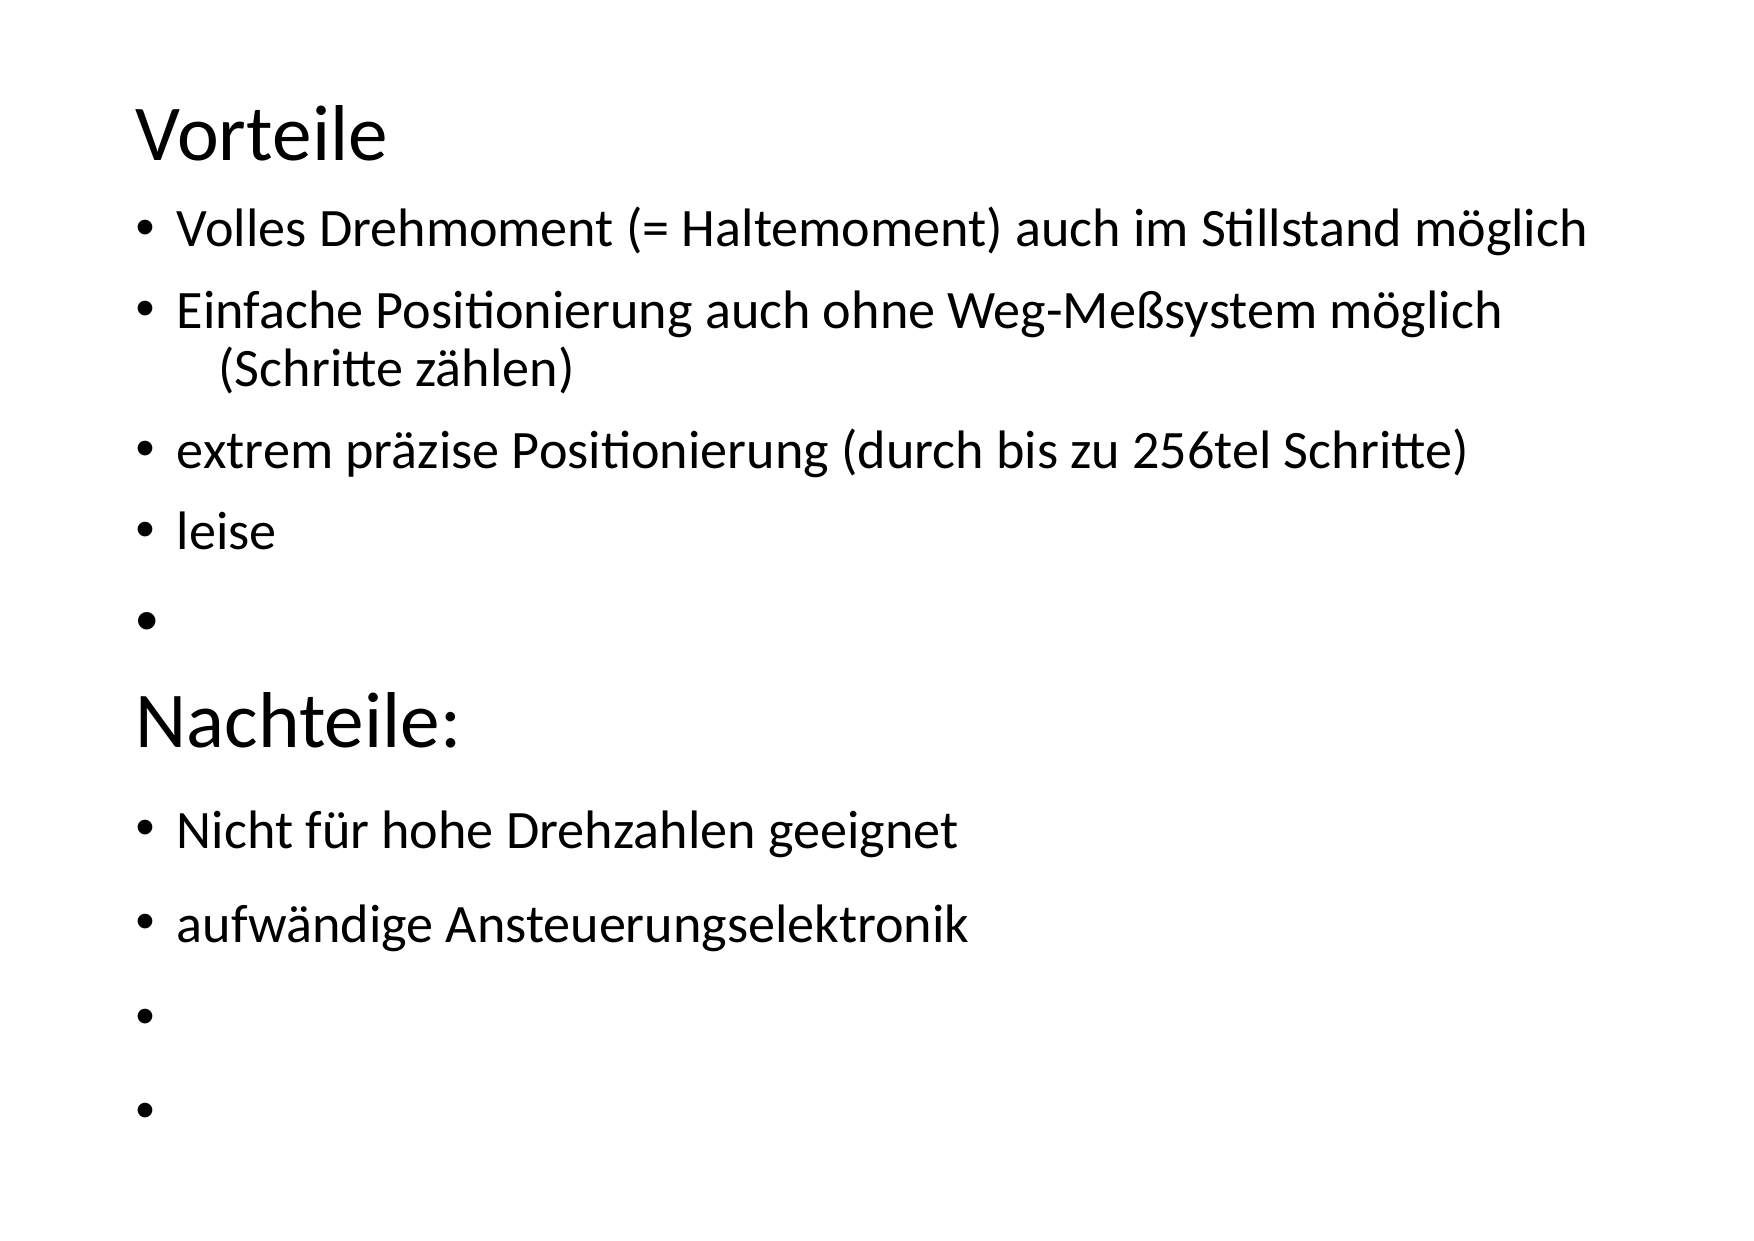

# Vorteile
Volles Drehmoment (= Haltemoment) auch im Stillstand möglich
Einfache Positionierung auch ohne Weg-Meßsystem möglich (Schritte zählen)
extrem präzise Positionierung (durch bis zu 256tel Schritte)
leise
Nachteile:
Nicht für hohe Drehzahlen geeignet
aufwändige Ansteuerungselektronik